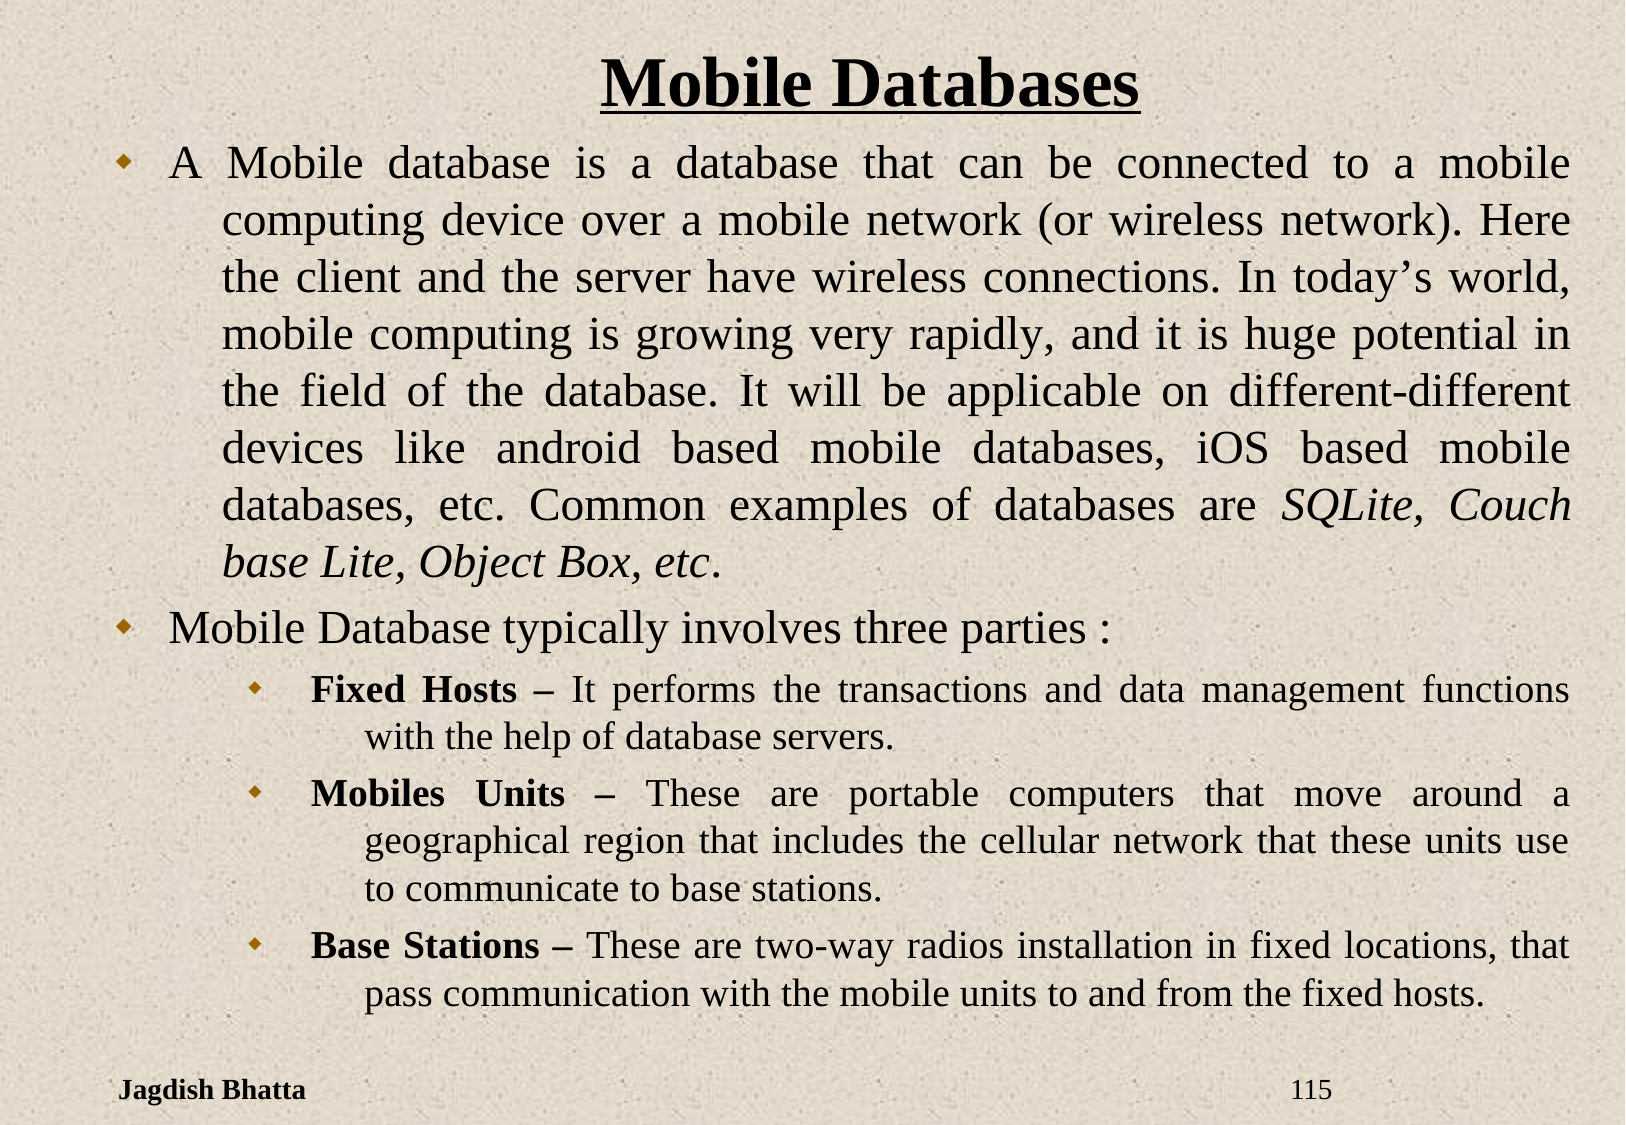

# Mobile Databases
A Mobile database is a database that can be connected to a mobile computing device over a mobile network (or wireless network). Here the client and the server have wireless connections. In today’s world, mobile computing is growing very rapidly, and it is huge potential in the field of the database. It will be applicable on different-different devices like android based mobile databases, iOS based mobile databases, etc. Common examples of databases are SQLite, Couch base Lite, Object Box, etc.
Mobile Database typically involves three parties :
Fixed Hosts – It performs the transactions and data management functions with the help of database servers.
Mobiles Units – These are portable computers that move around a geographical region that includes the cellular network that these units use to communicate to base stations.
Base Stations – These are two-way radios installation in fixed locations, that pass communication with the mobile units to and from the fixed hosts.
Jagdish Bhatta
114